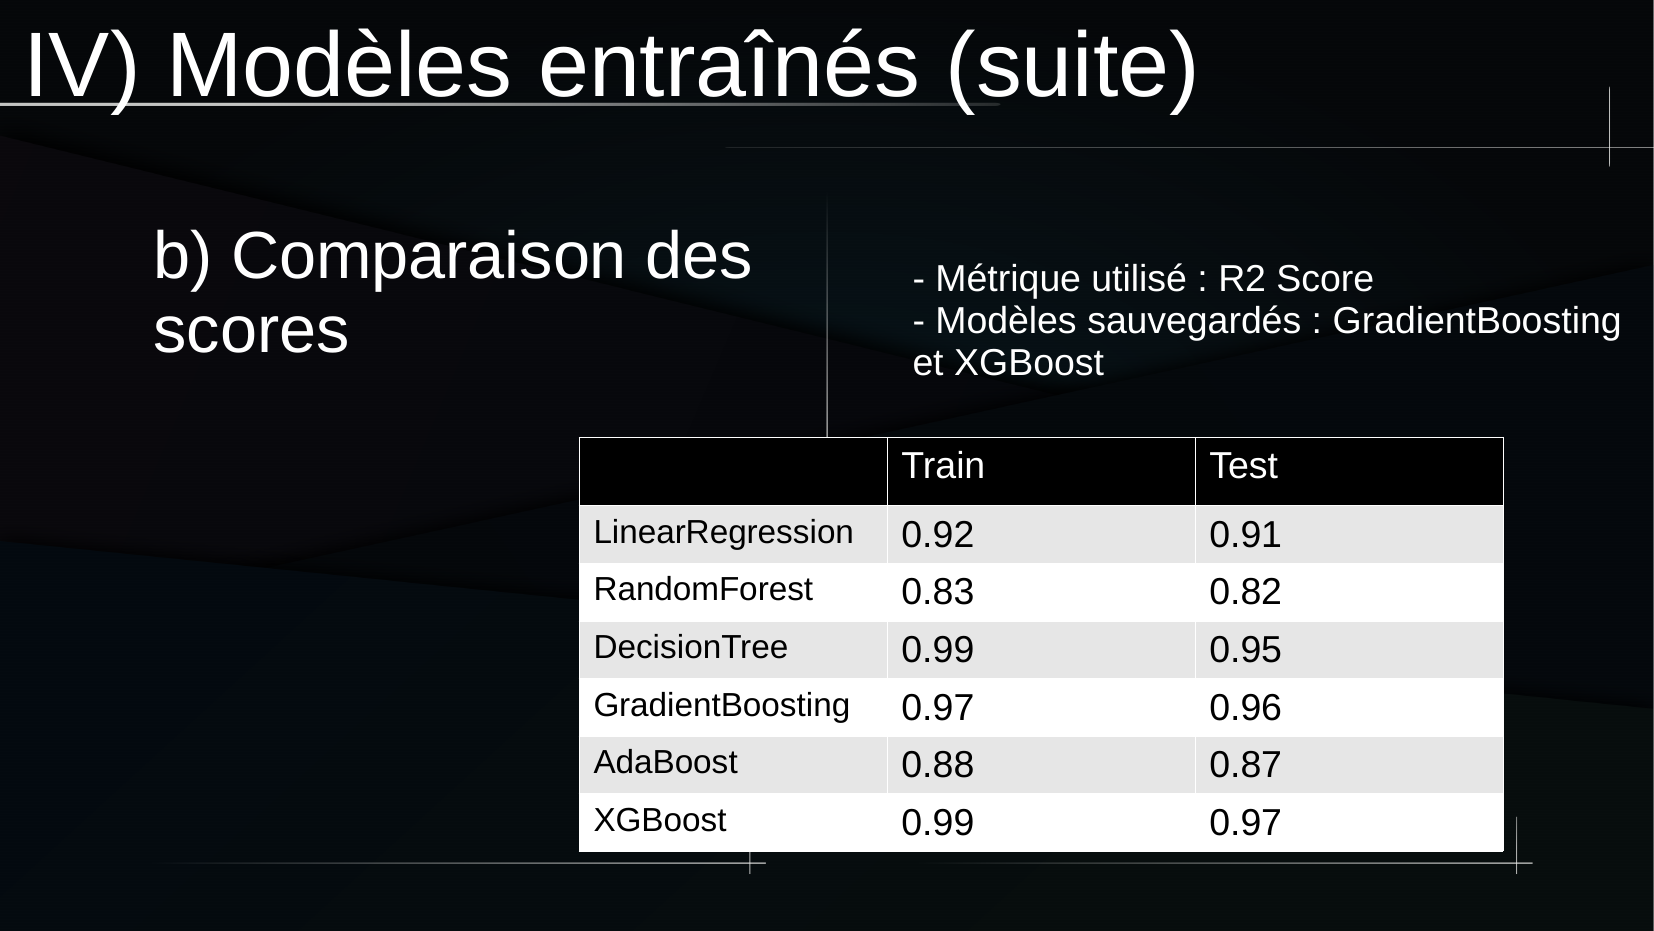

# IV) Modèles entraînés (suite)
b) Comparaison des scores
- Métrique utilisé : R2 Score
- Modèles sauvegardés : GradientBoosting
et XGBoost
| | Train | Test |
| --- | --- | --- |
| LinearRegression | 0.92 | 0.91 |
| RandomForest | 0.83 | 0.82 |
| DecisionTree | 0.99 | 0.95 |
| GradientBoosting | 0.97 | 0.96 |
| AdaBoost | 0.88 | 0.87 |
| XGBoost | 0.99 | 0.97 |